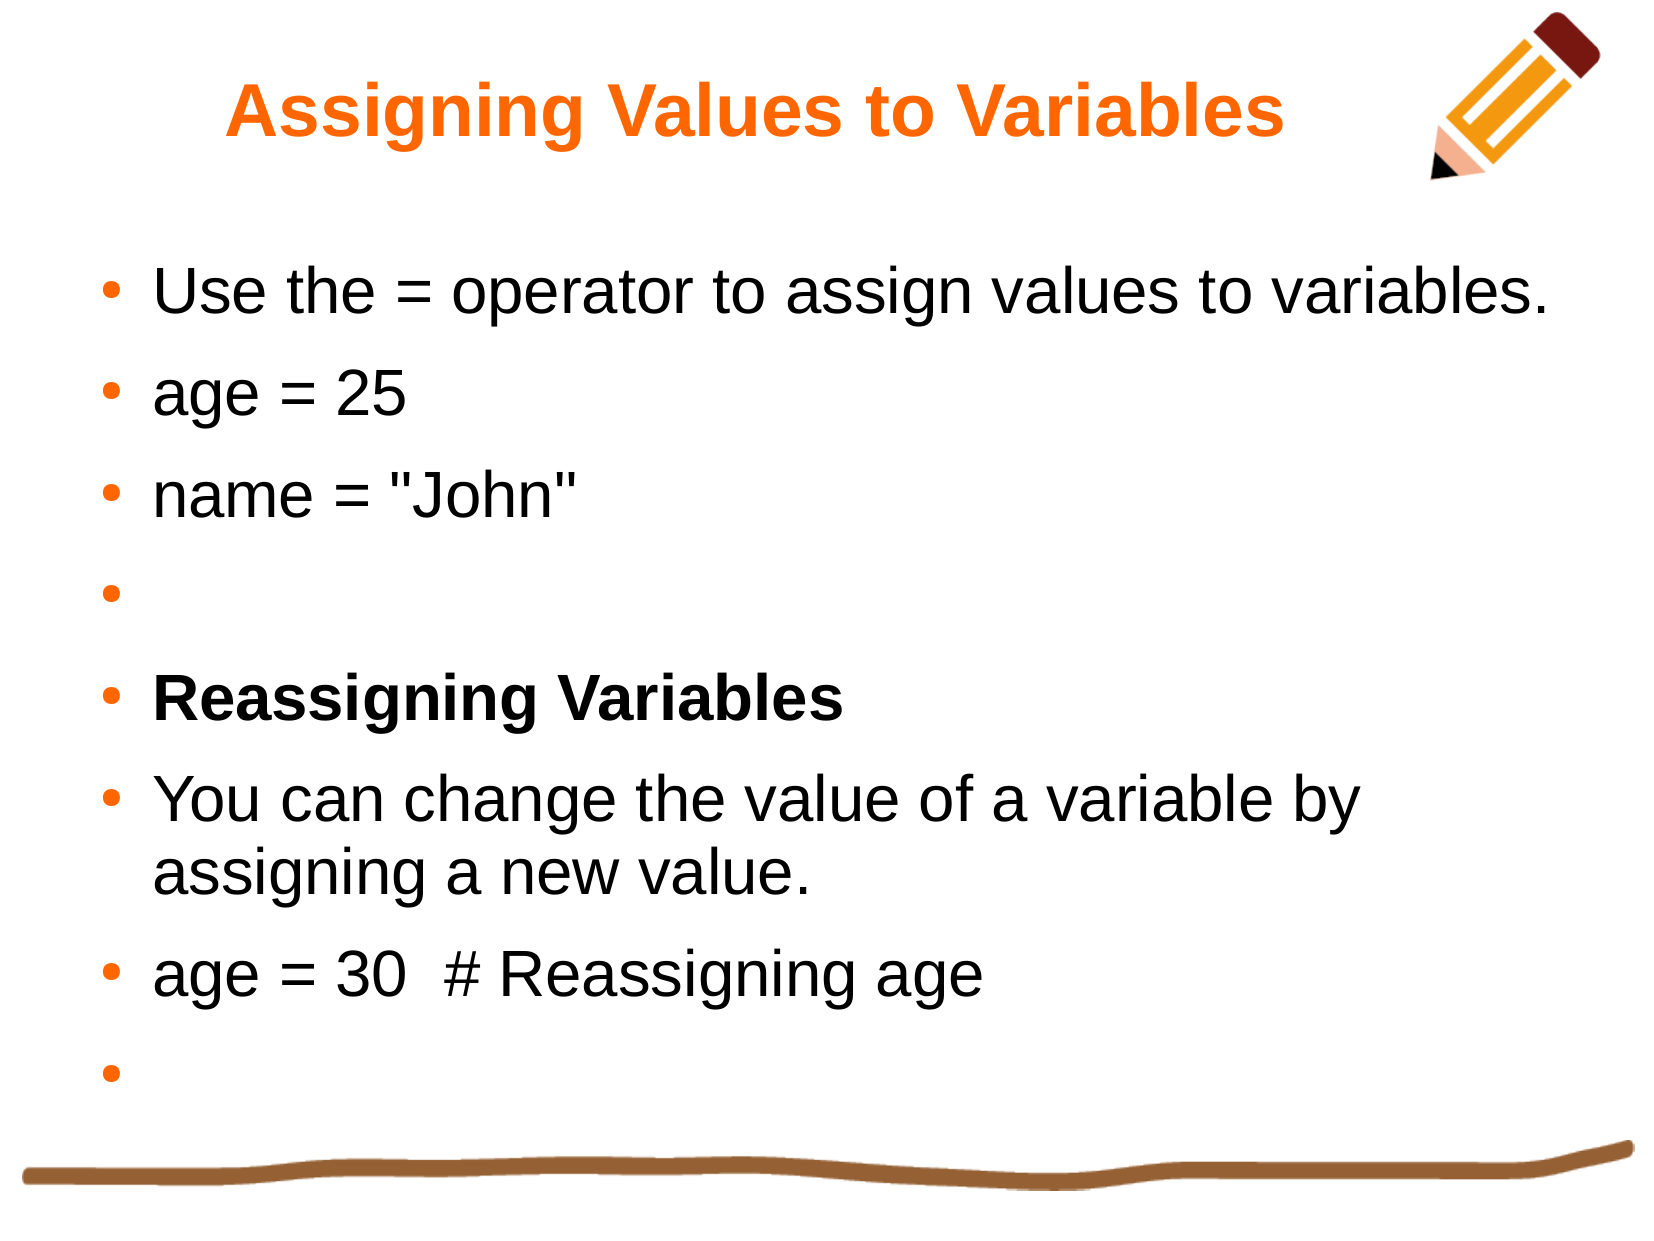

# Assigning Values to Variables
Use the = operator to assign values to variables.
age = 25
name = "John"
Reassigning Variables
You can change the value of a variable by assigning a new value.
age = 30 # Reassigning age